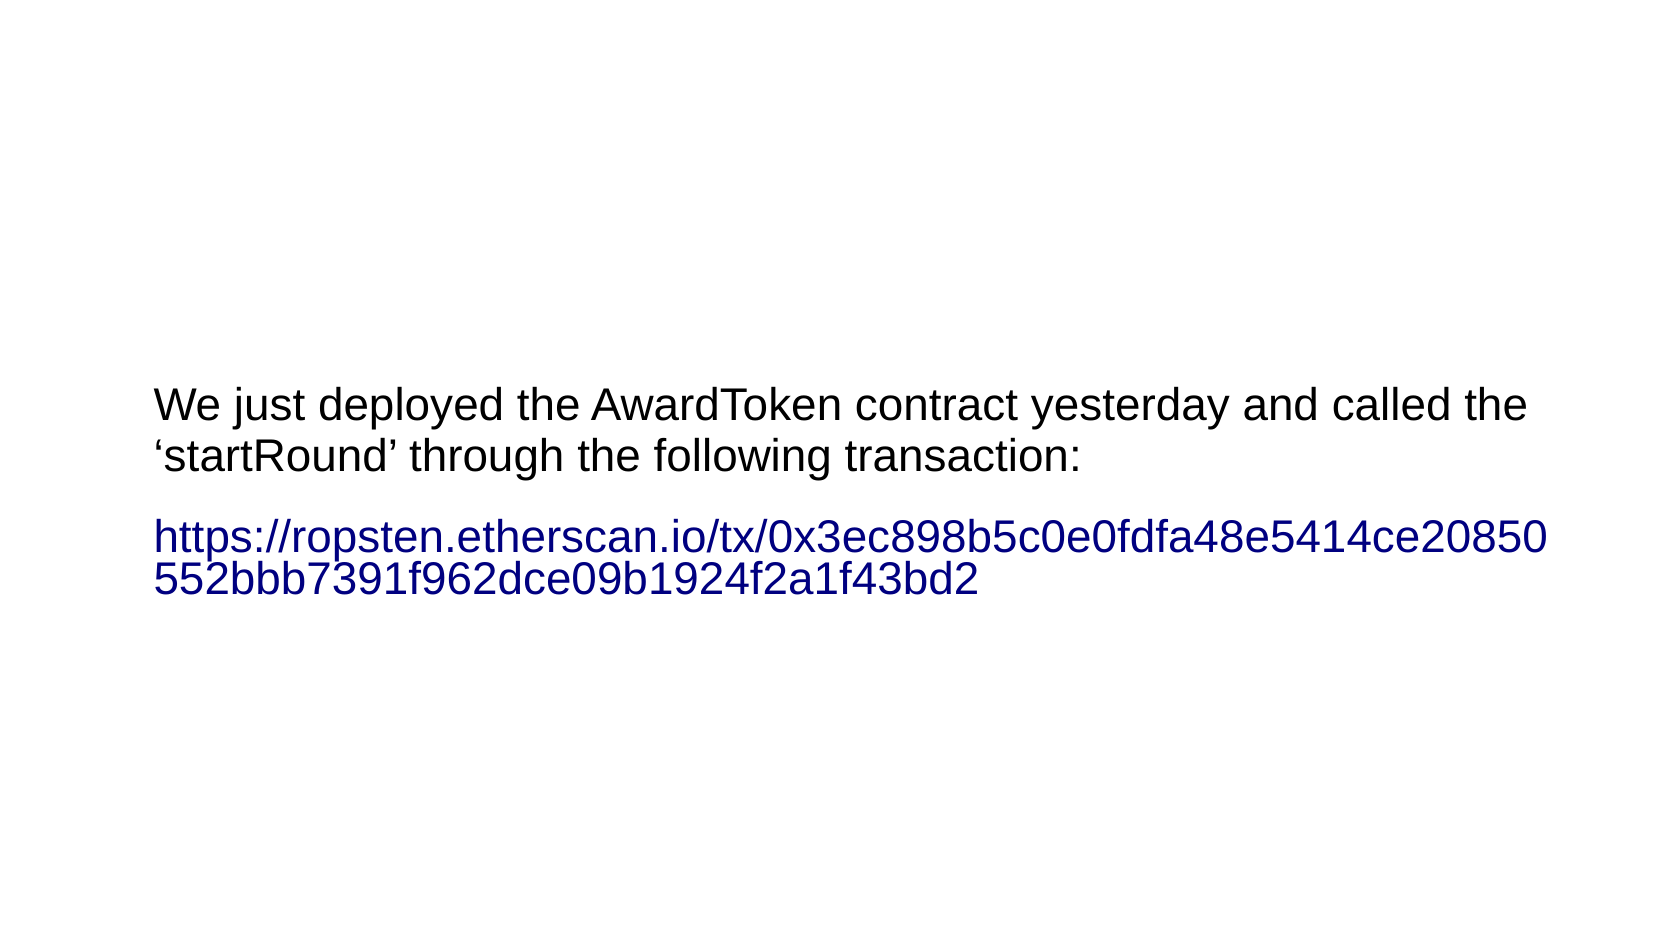

#
We just deployed the AwardToken contract yesterday and called the ‘startRound’ through the following transaction:
https://ropsten.etherscan.io/tx/0x3ec898b5c0e0fdfa48e5414ce20850552bbb7391f962dce09b1924f2a1f43bd2